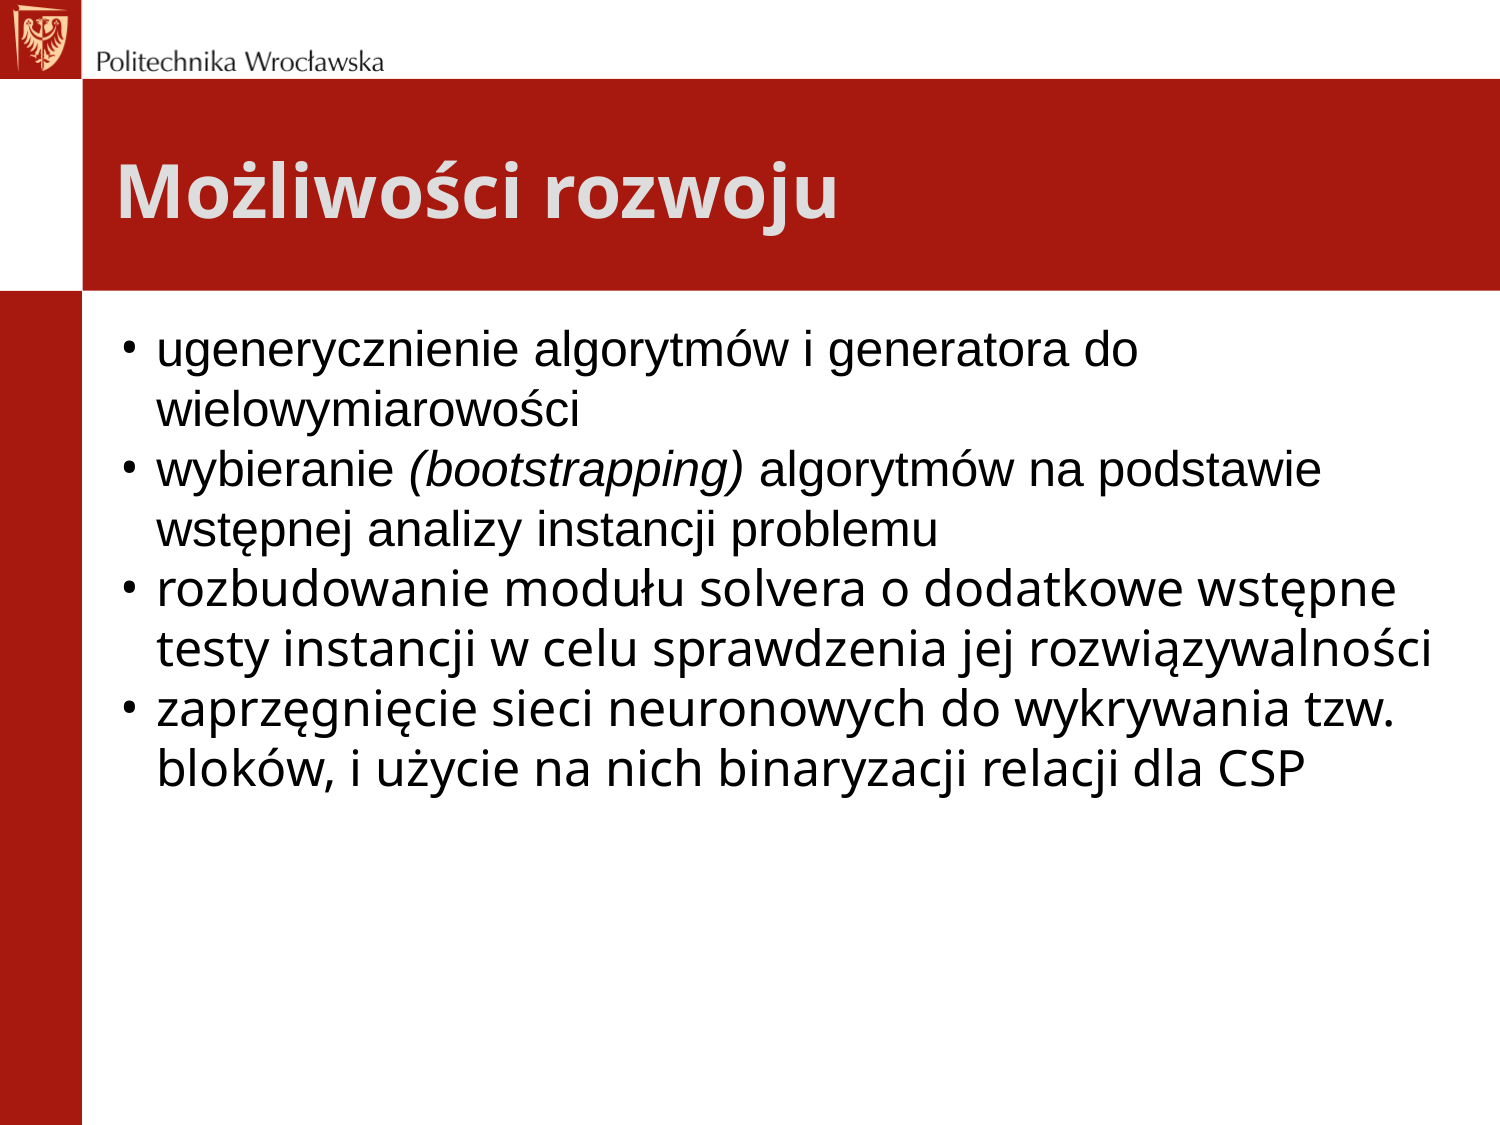

Możliwości rozwoju
ugenerycznienie algorytmów i generatora do wielowymiarowości
wybieranie (bootstrapping) algorytmów na podstawie wstępnej analizy instancji problemu
rozbudowanie modułu solvera o dodatkowe wstępne testy instancji w celu sprawdzenia jej rozwiązywalności
zaprzęgnięcie sieci neuronowych do wykrywania tzw. bloków, i użycie na nich binaryzacji relacji dla CSP